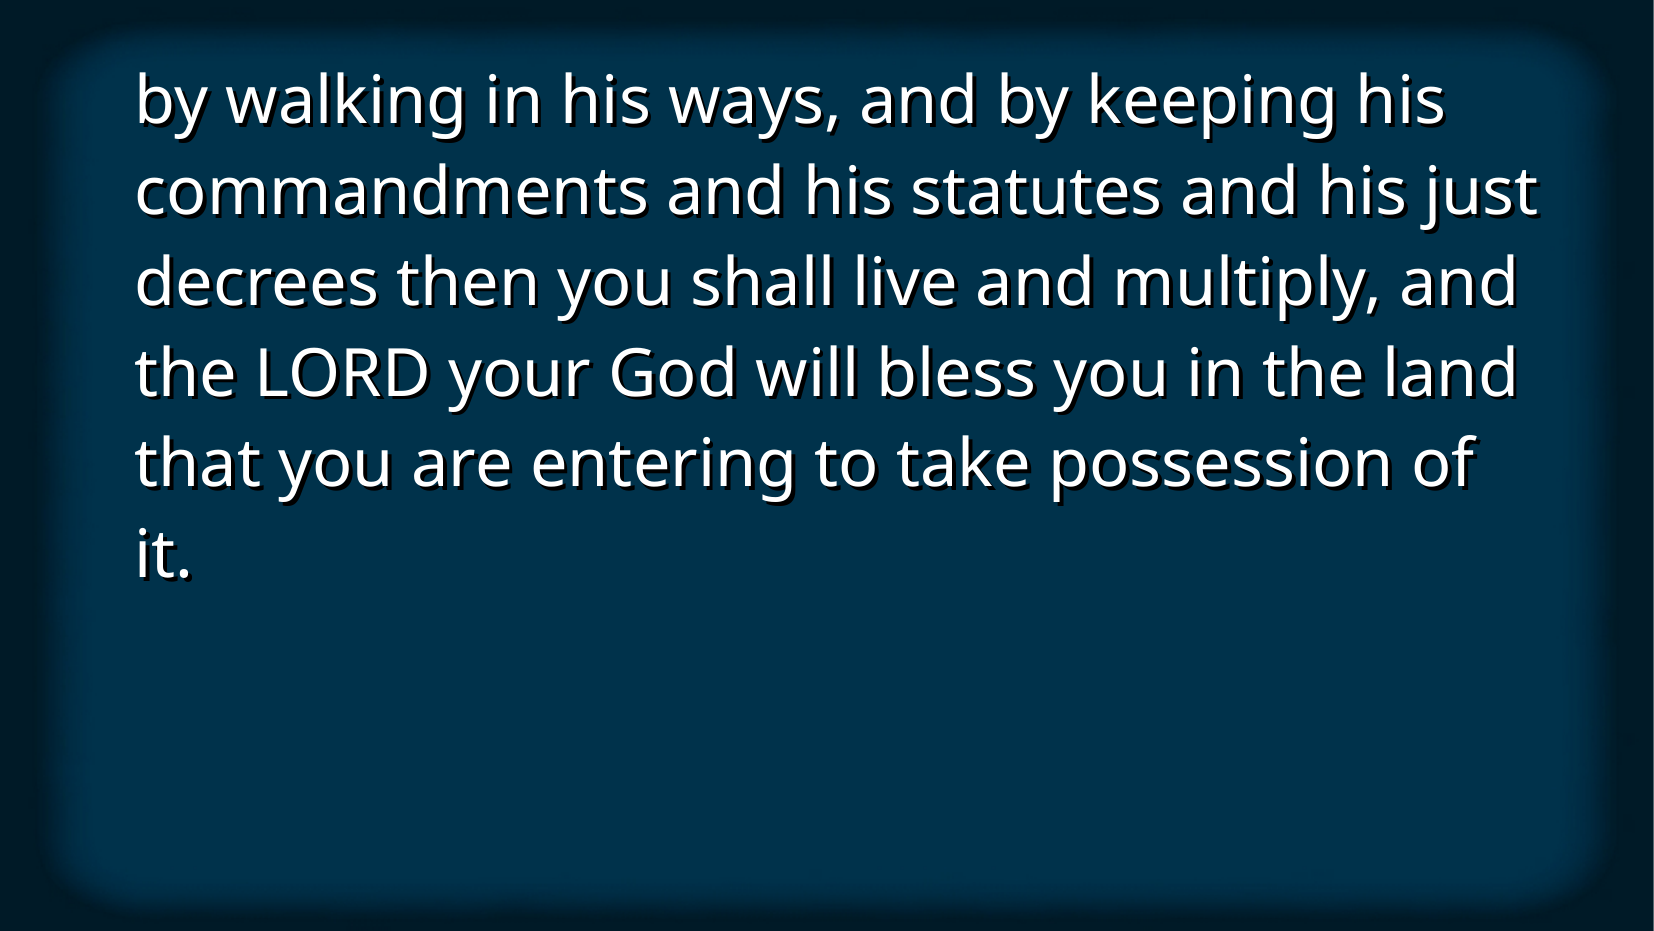

by walking in his ways, and by keeping his commandments and his statutes and his just decrees then you shall live and multiply, and the LORD your God will bless you in the land that you are entering to take possession of it.